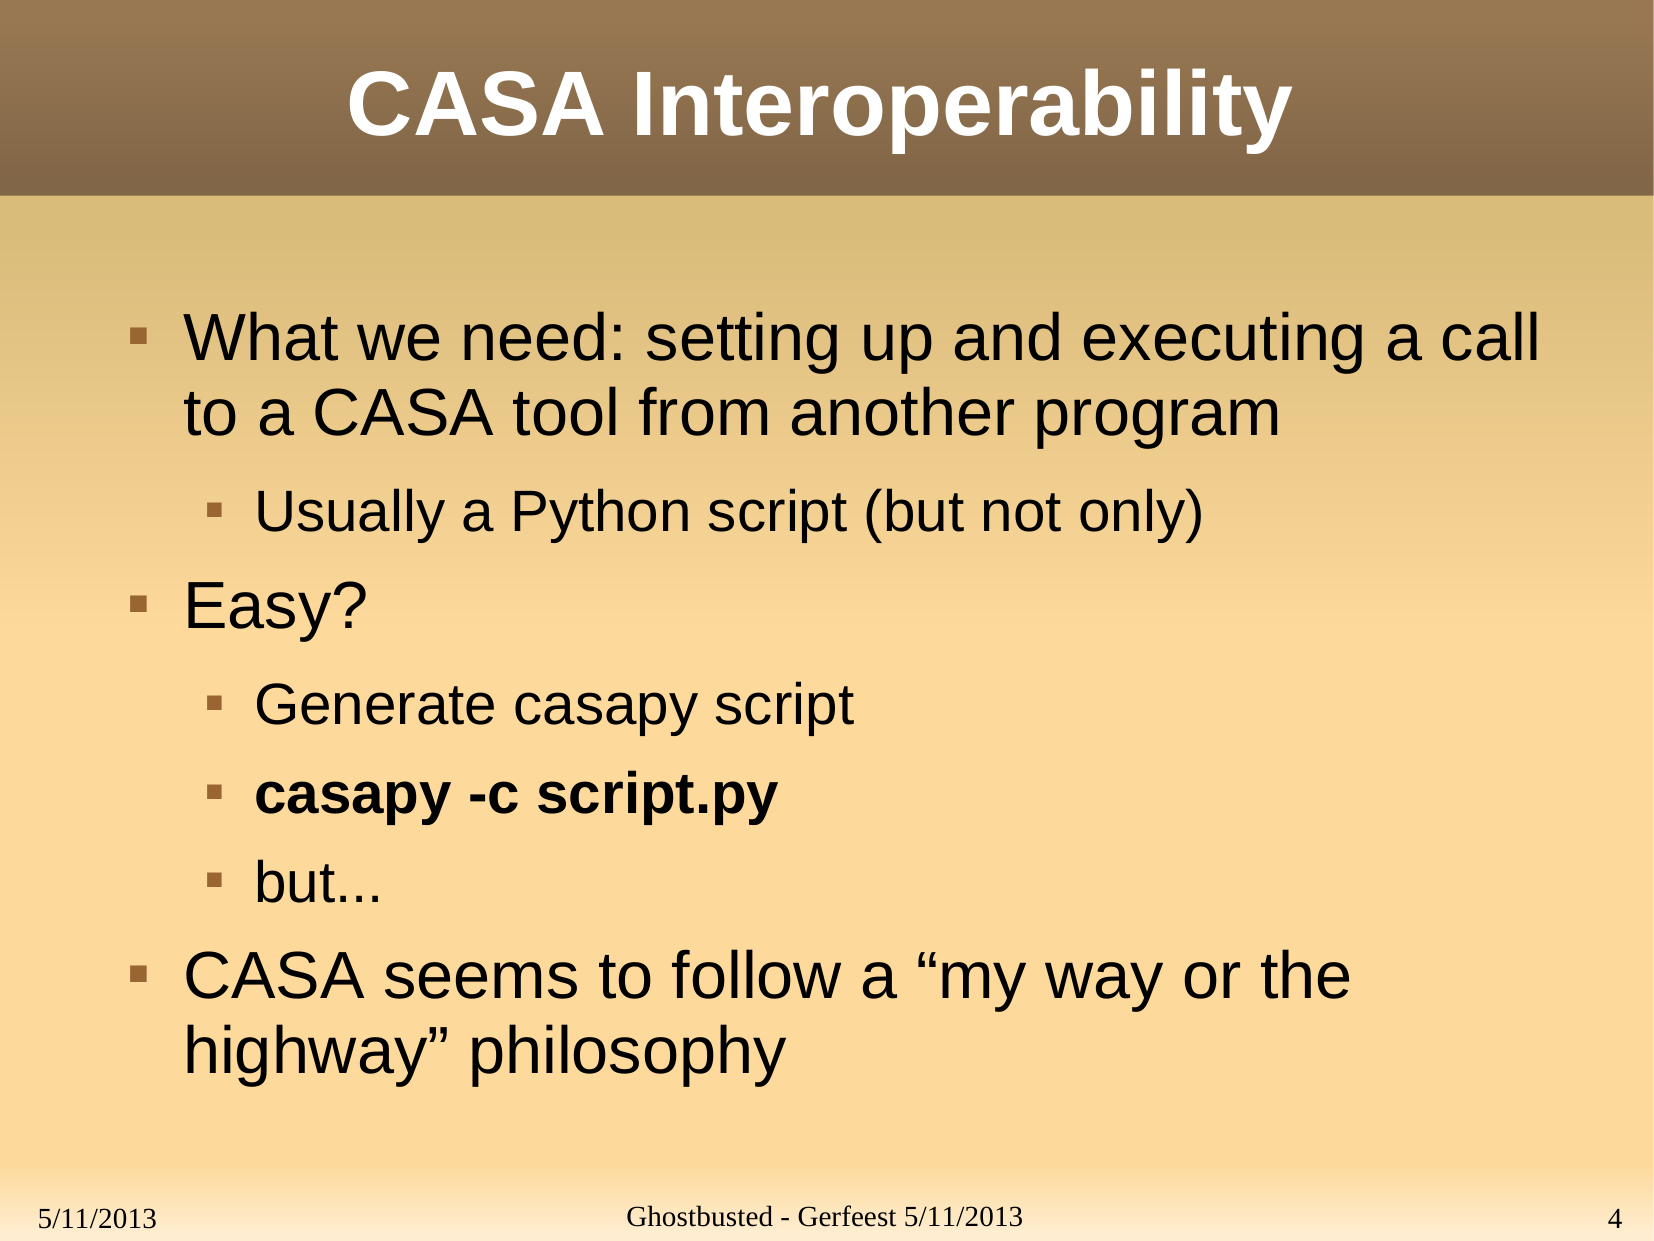

# CASA Interoperability
What we need: setting up and executing a call to a CASA tool from another program
Usually a Python script (but not only)
Easy?
Generate casapy script
casapy -c script.py
but...
CASA seems to follow a “my way or the highway” philosophy
Ghostbusted - Gerfeest 5/11/2013
5/11/2013
4